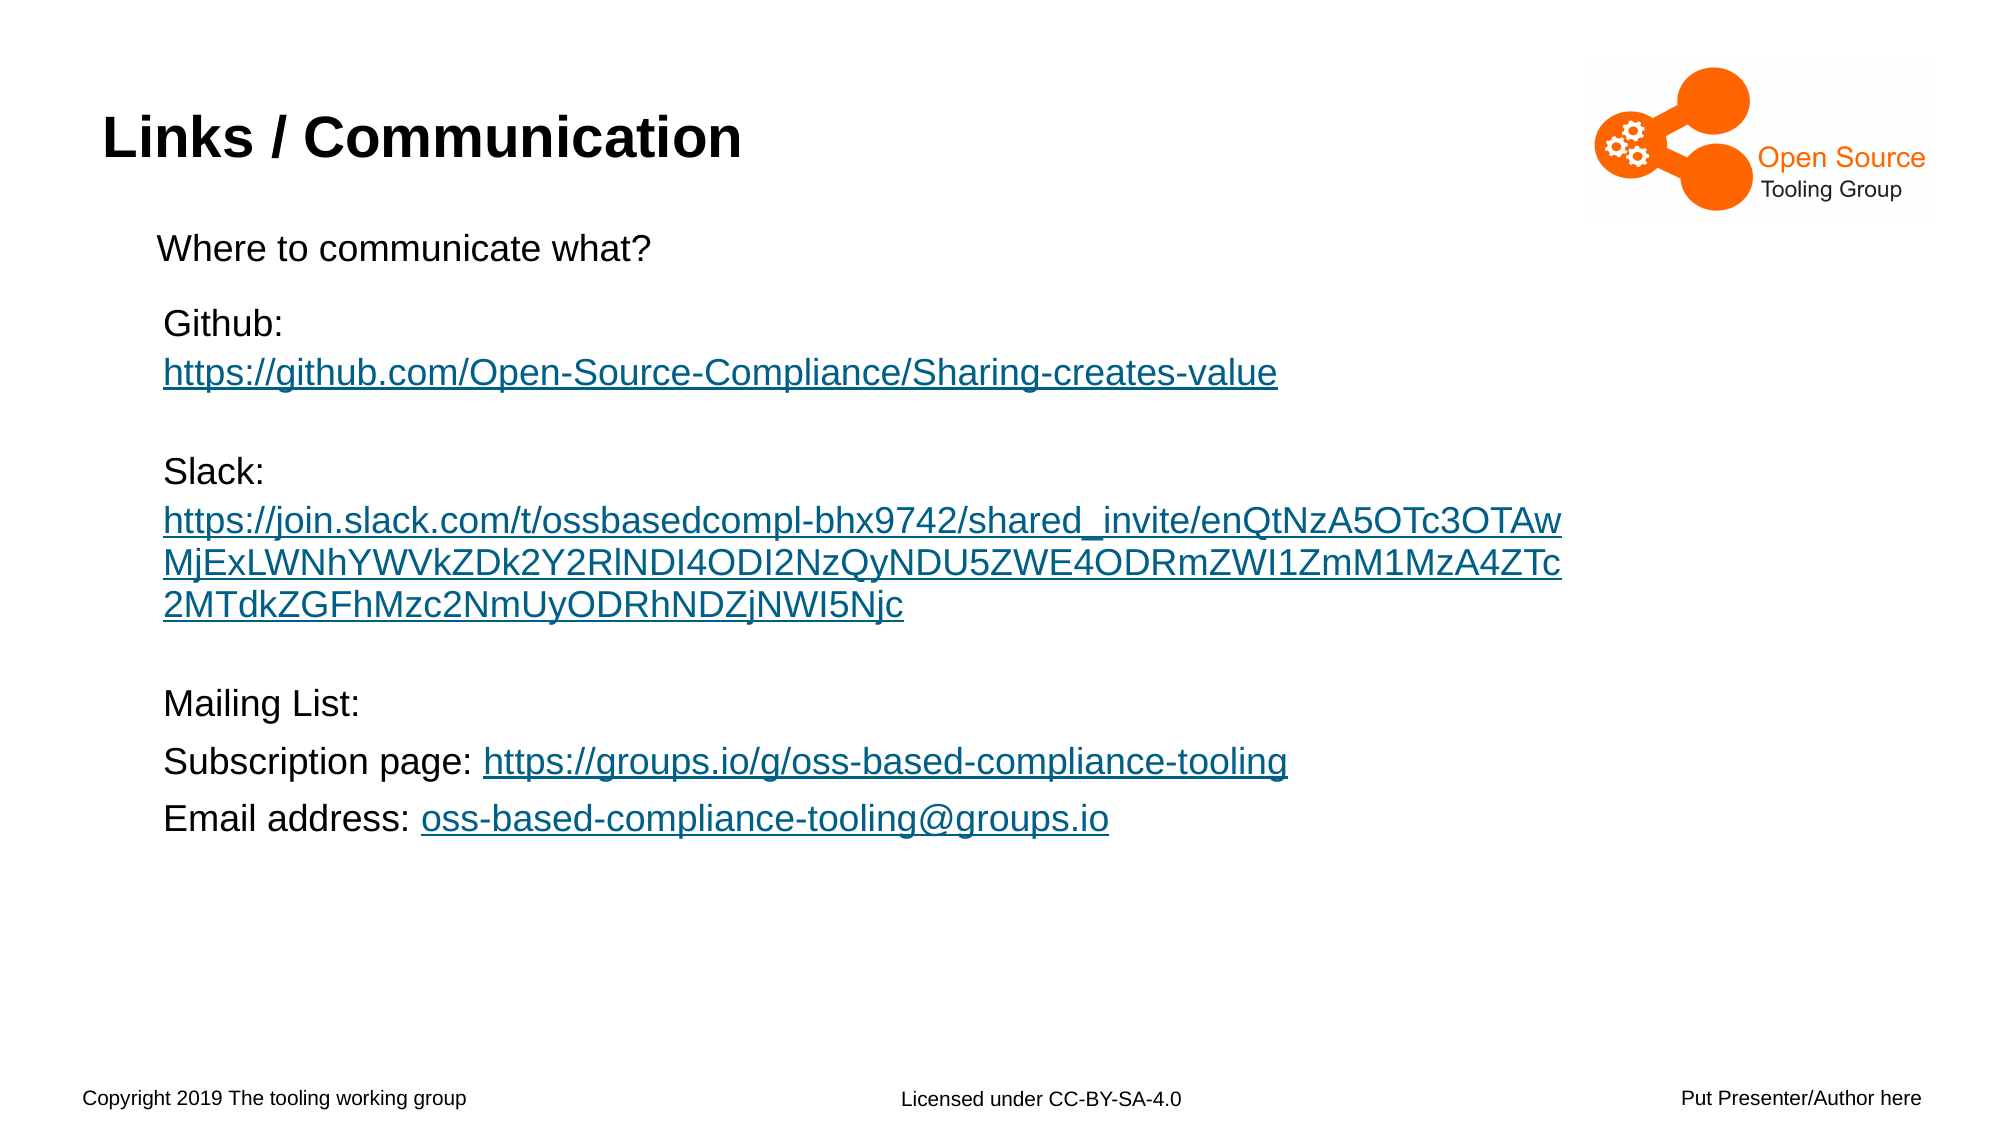

# Links / Communication
Where to communicate what?
Github:
https://github.com/Open-Source-Compliance/Sharing-creates-value
Slack:
https://join.slack.com/t/ossbasedcompl-bhx9742/shared_invite/enQtNzA5OTc3OTAwMjExLWNhYWVkZDk2Y2RlNDI4ODI2NzQyNDU5ZWE4ODRmZWI1ZmM1MzA4ZTc2MTdkZGFhMzc2NmUyODRhNDZjNWI5Njc
Mailing List:
Subscription page: https://groups.io/g/oss-based-compliance-tooling
Email address: oss-based-compliance-tooling@groups.io